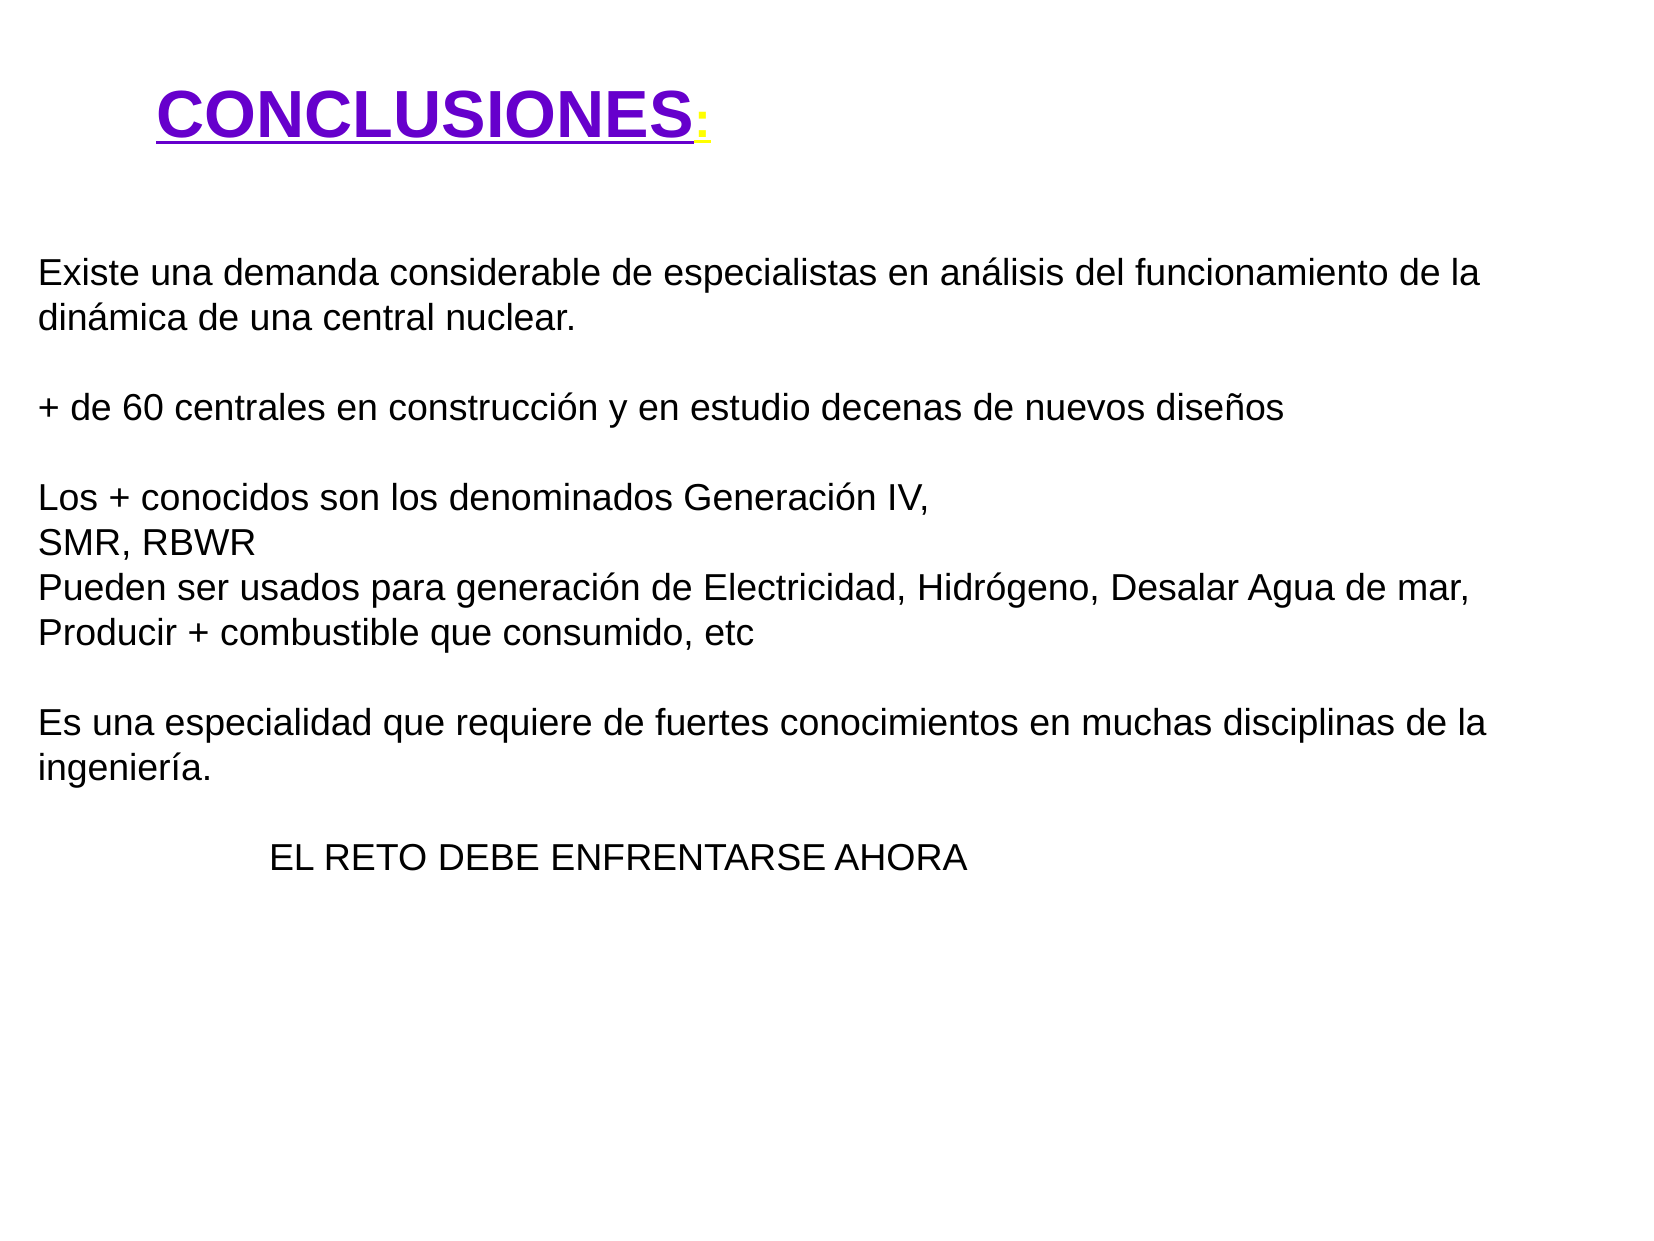

CONCLUSIONES:
Existe una demanda considerable de especialistas en análisis del funcionamiento de la dinámica de una central nuclear.
+ de 60 centrales en construcción y en estudio decenas de nuevos diseños
Los + conocidos son los denominados Generación IV,
SMR, RBWR
Pueden ser usados para generación de Electricidad, Hidrógeno, Desalar Agua de mar, Producir + combustible que consumido, etc
Es una especialidad que requiere de fuertes conocimientos en muchas disciplinas de la ingeniería.
			 EL RETO DEBE ENFRENTARSE AHORA